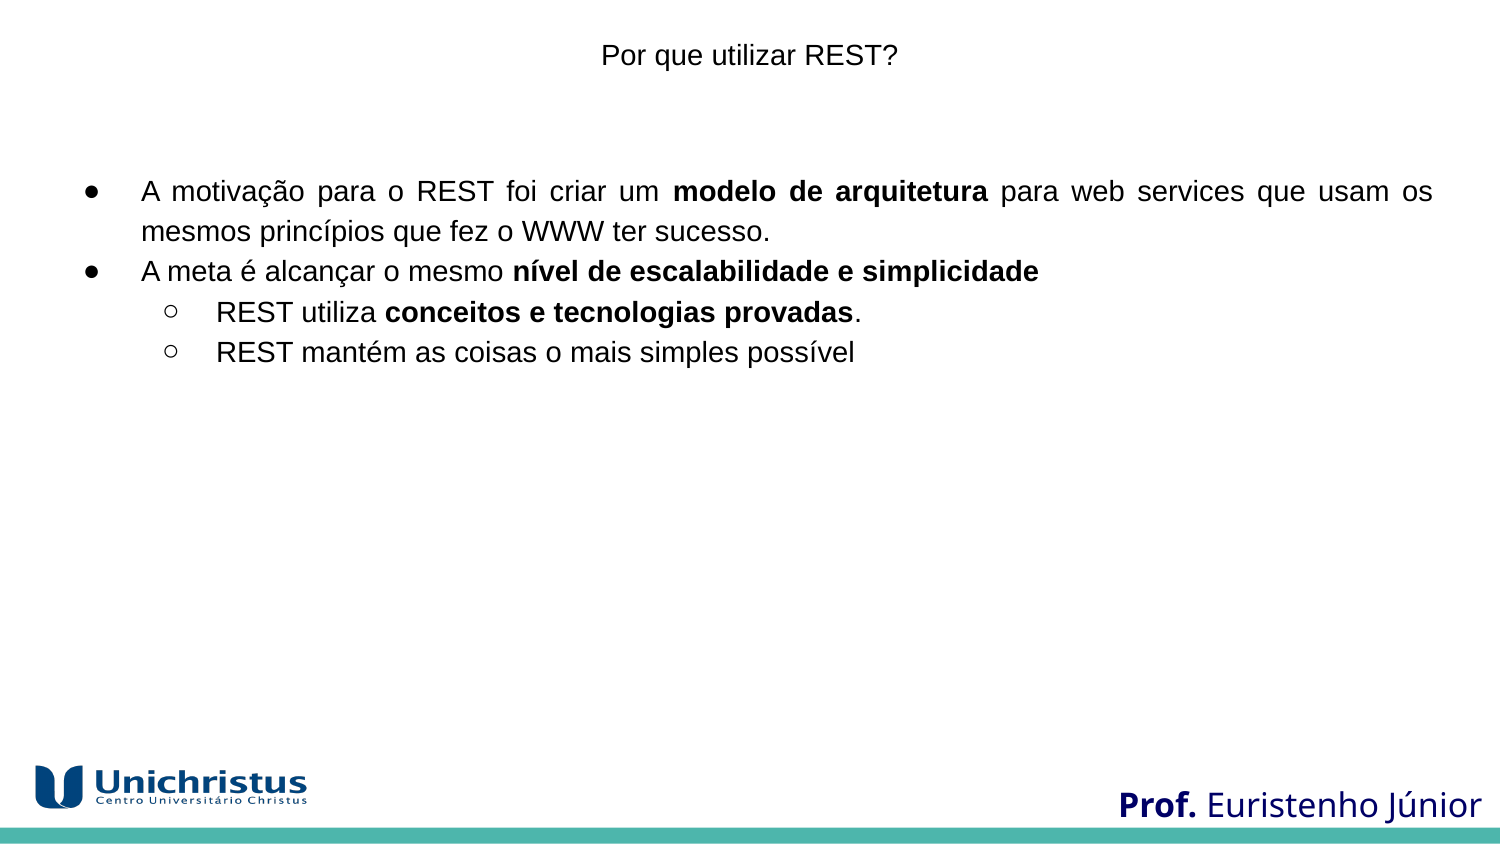

# Por que utilizar REST?
A motivação para o REST foi criar um modelo de arquitetura para web services que usam os mesmos princípios que fez o WWW ter sucesso.
A meta é alcançar o mesmo nível de escalabilidade e simplicidade
REST utiliza conceitos e tecnologias provadas.
REST mantém as coisas o mais simples possível
Prof. Euristenho Júnior